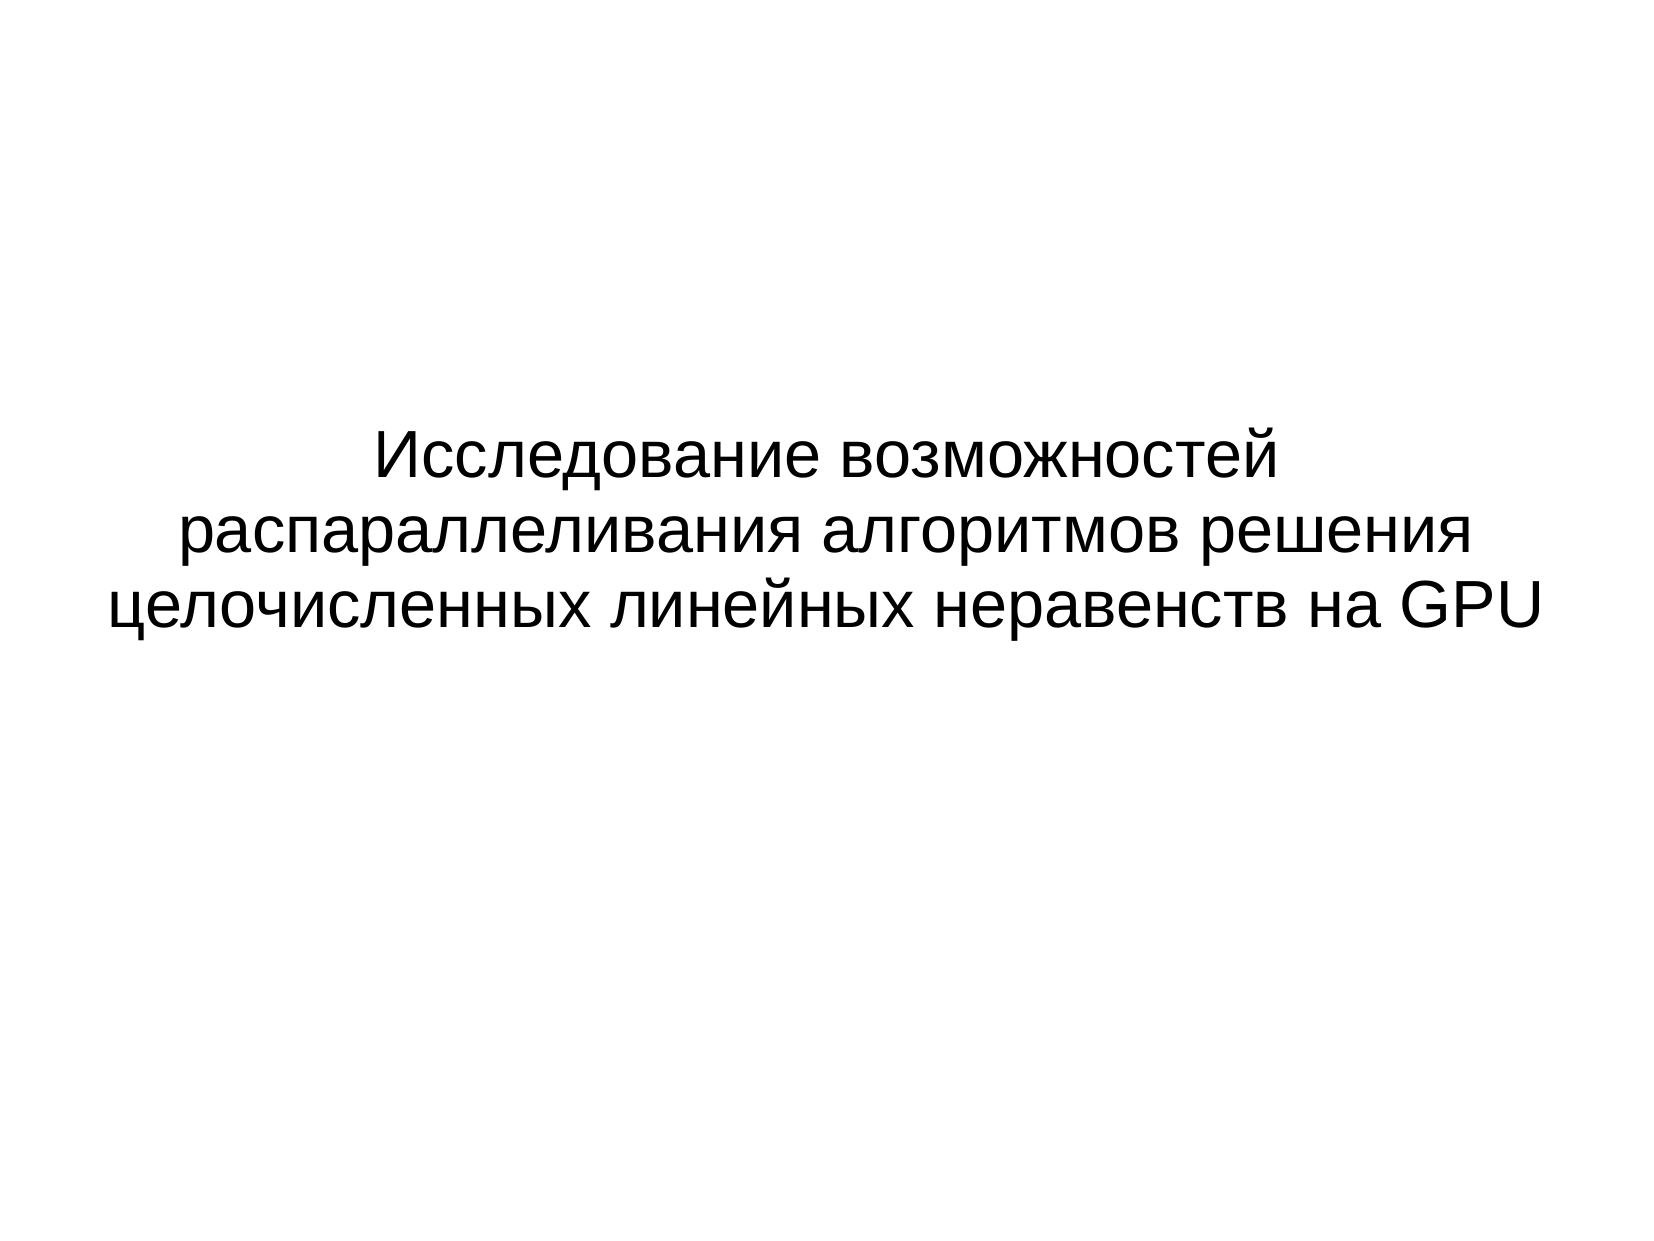

# Исследование возможностей распараллеливания алгоритмов решения целочисленных линейных неравенств на GPU